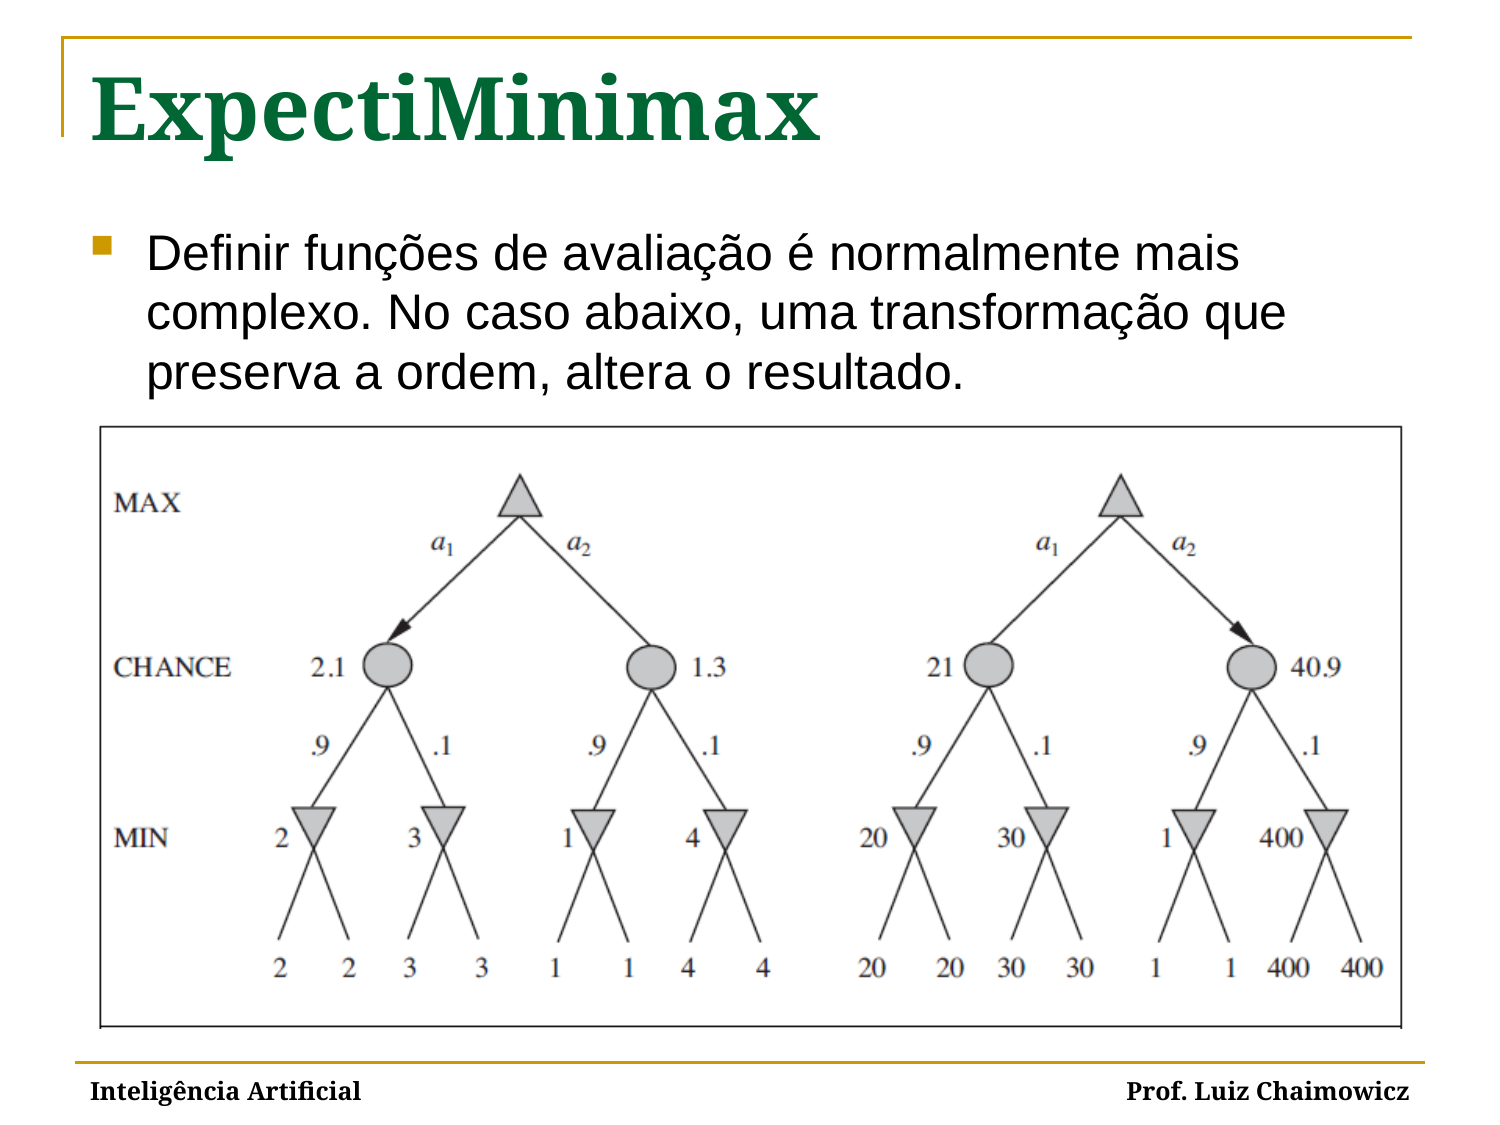

# ExpectiMinimax
Definir funções de avaliação é normalmente mais complexo. No caso abaixo, uma transformação que preserva a ordem, altera o resultado.
Inteligência Artificial